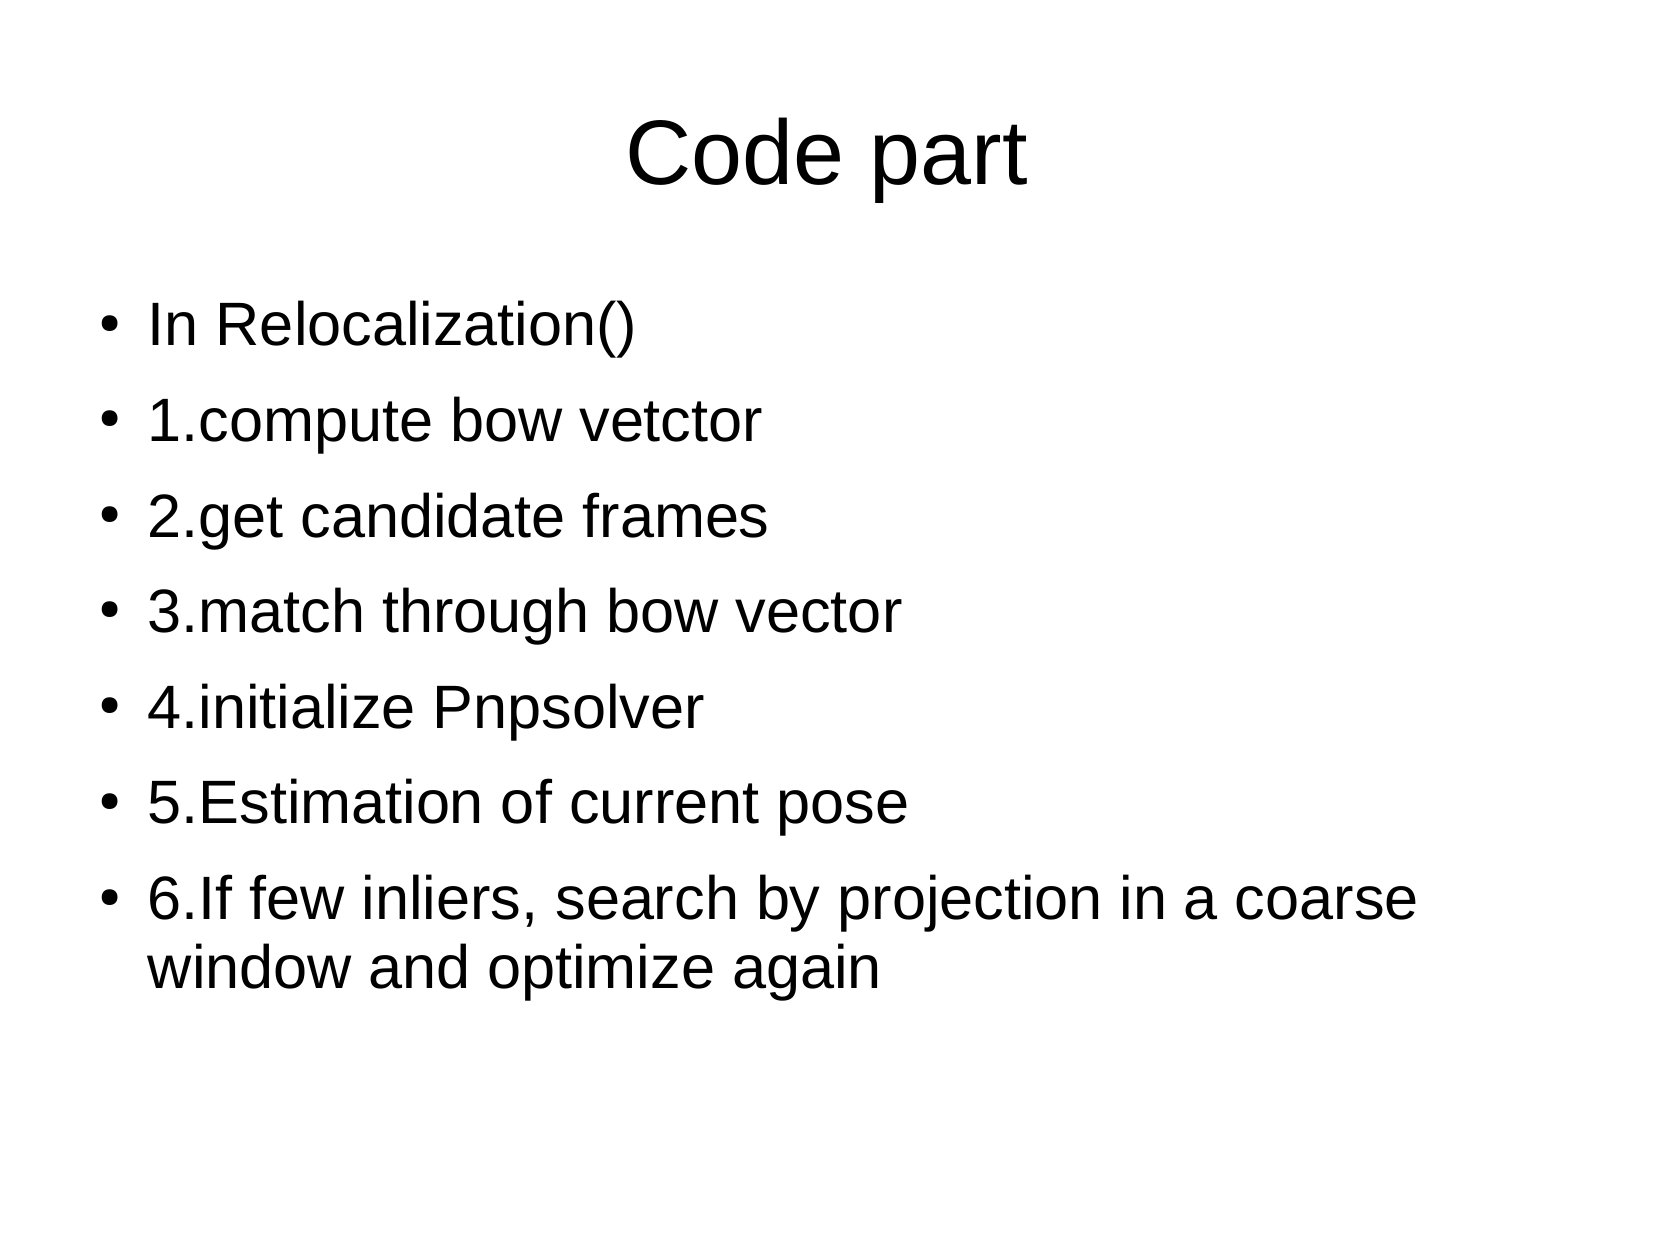

# Code part
In Relocalization()
1.compute bow vetctor
2.get candidate frames
3.match through bow vector
4.initialize Pnpsolver
5.Estimation of current pose
6.If few inliers, search by projection in a coarse window and optimize again